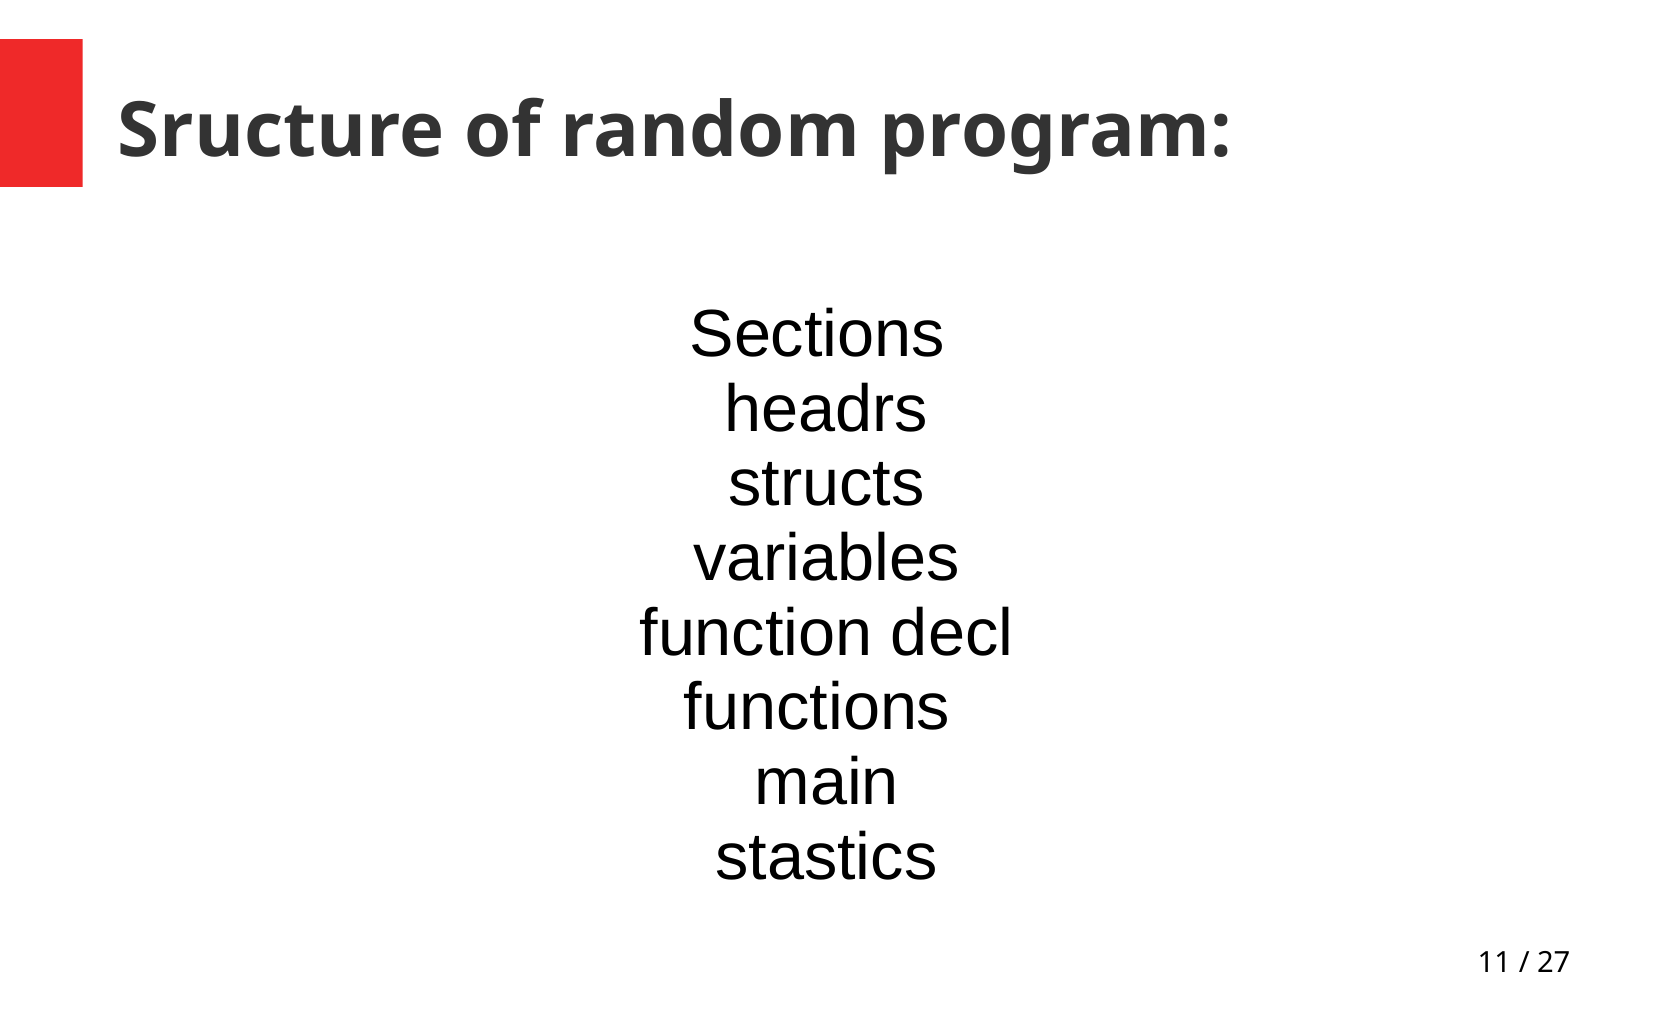

# Sructure of random program:
Sections
headrs
structs
variables
function decl
functions
main
stastics
11